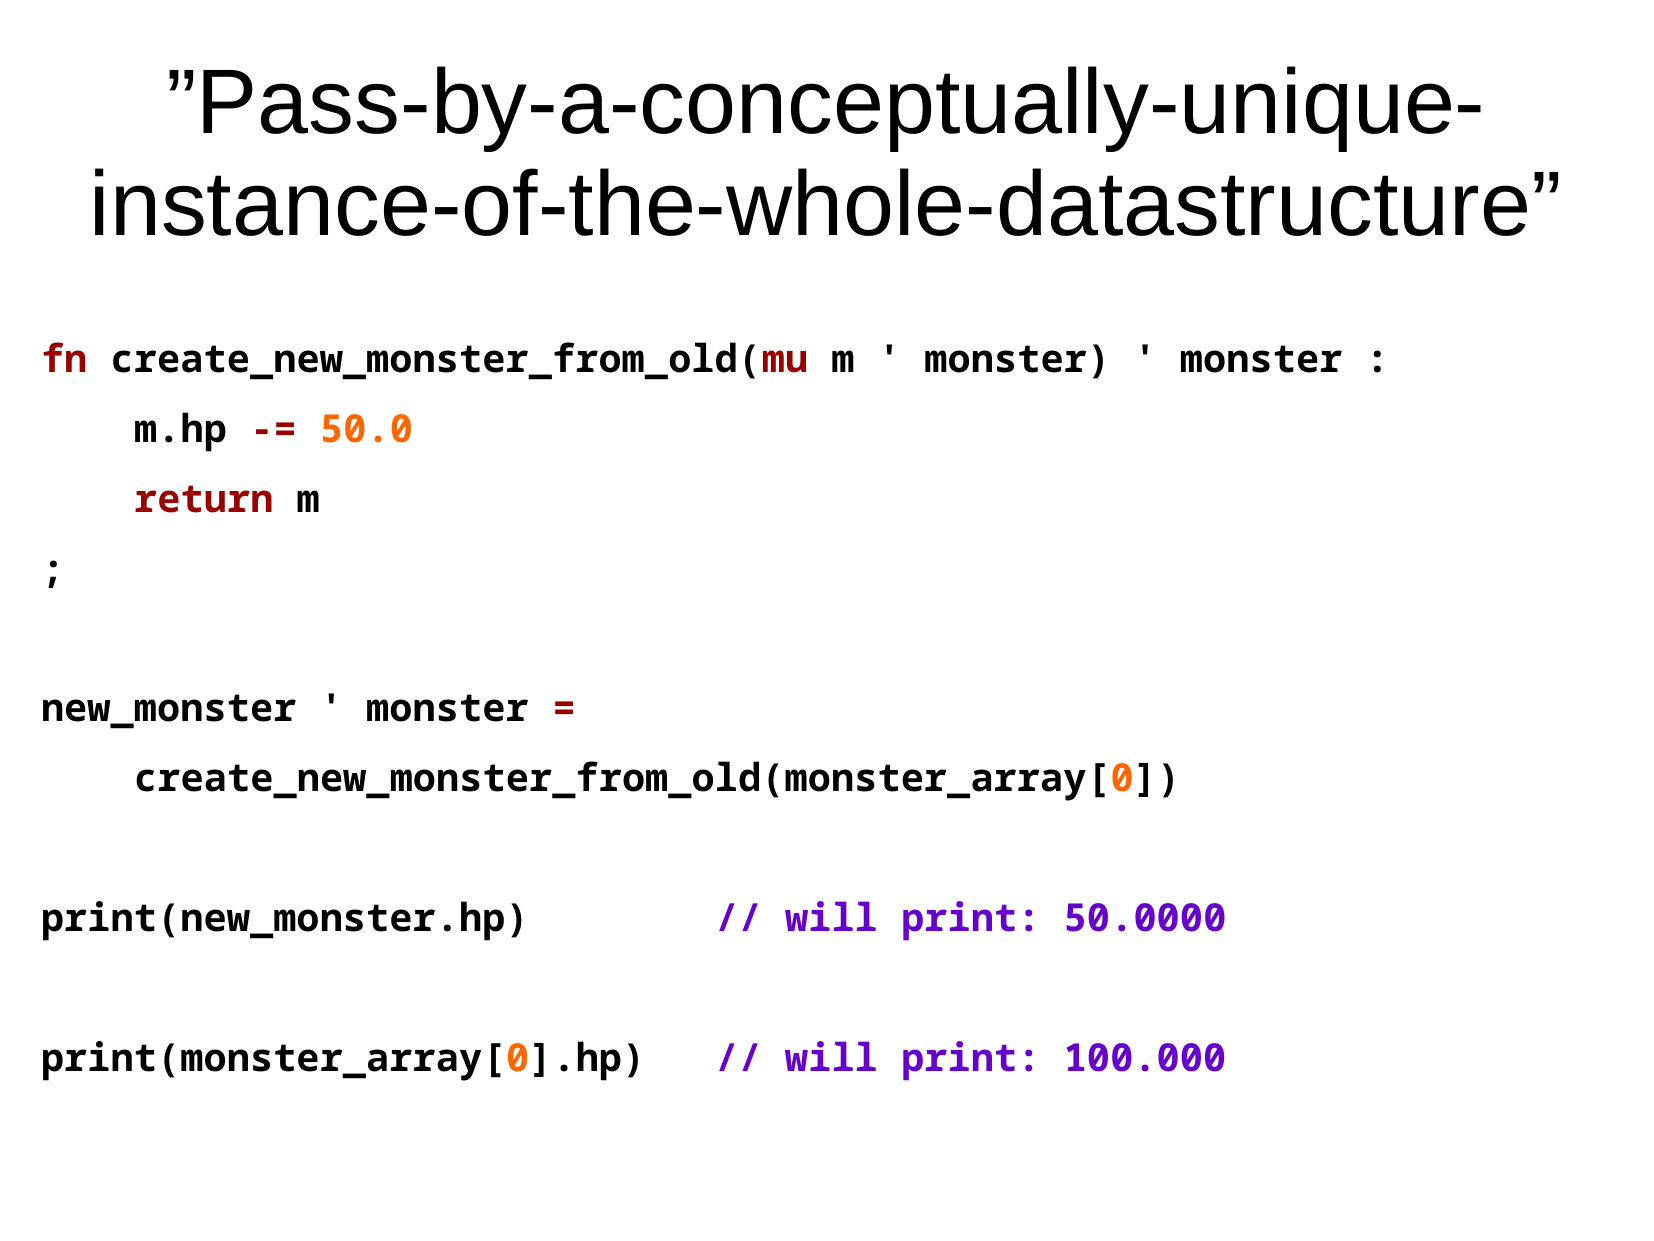

# ”Pass-by-a-conceptually-unique-instance-of-the-whole-datastructure”
fn create_new_monster_from_old(mu m ' monster) ' monster :
 m.hp -= 50.0
 return m
;
new_monster ' monster =
 create_new_monster_from_old(monster_array[0])
print(new_monster.hp) // will print: 50.0000
print(monster_array[0].hp) // will print: 100.000